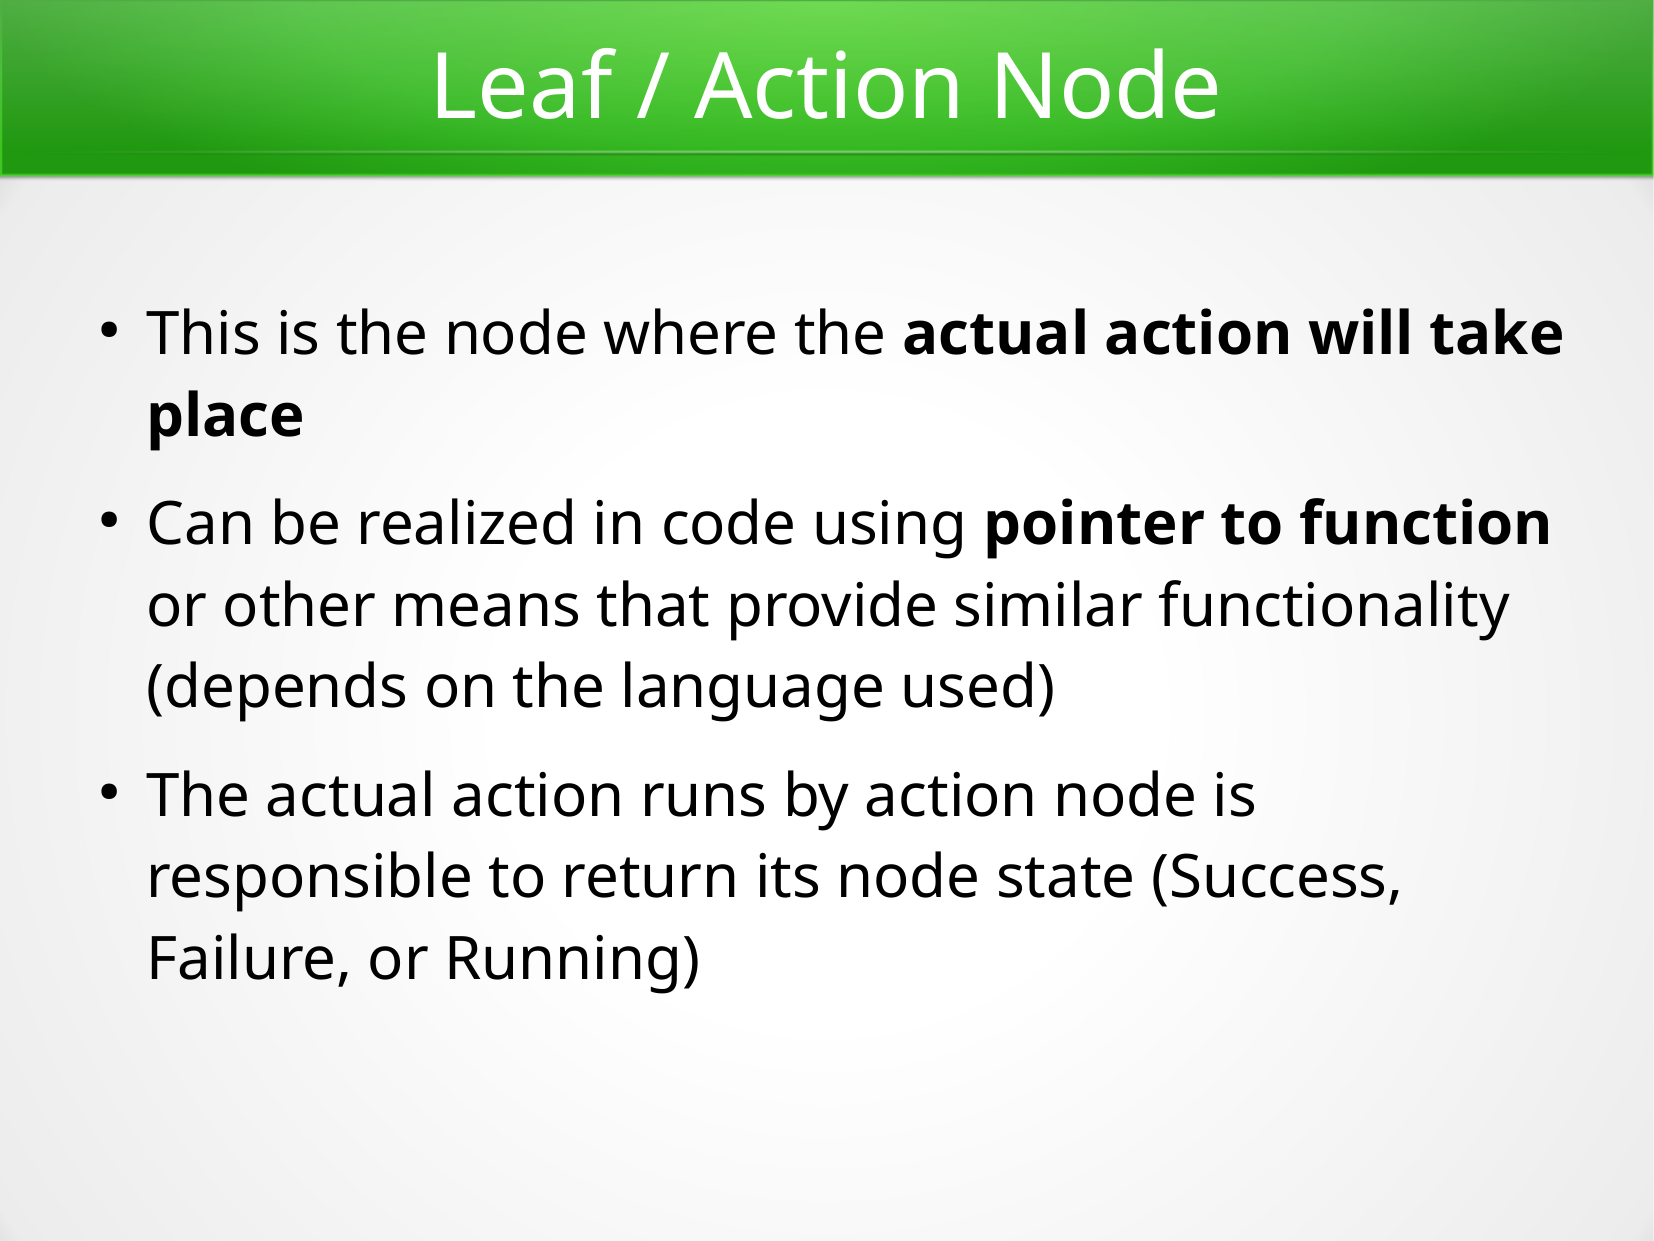

# Leaf / Action Node
This is the node where the actual action will take place
Can be realized in code using pointer to function or other means that provide similar functionality (depends on the language used)
The actual action runs by action node is responsible to return its node state (Success, Failure, or Running)